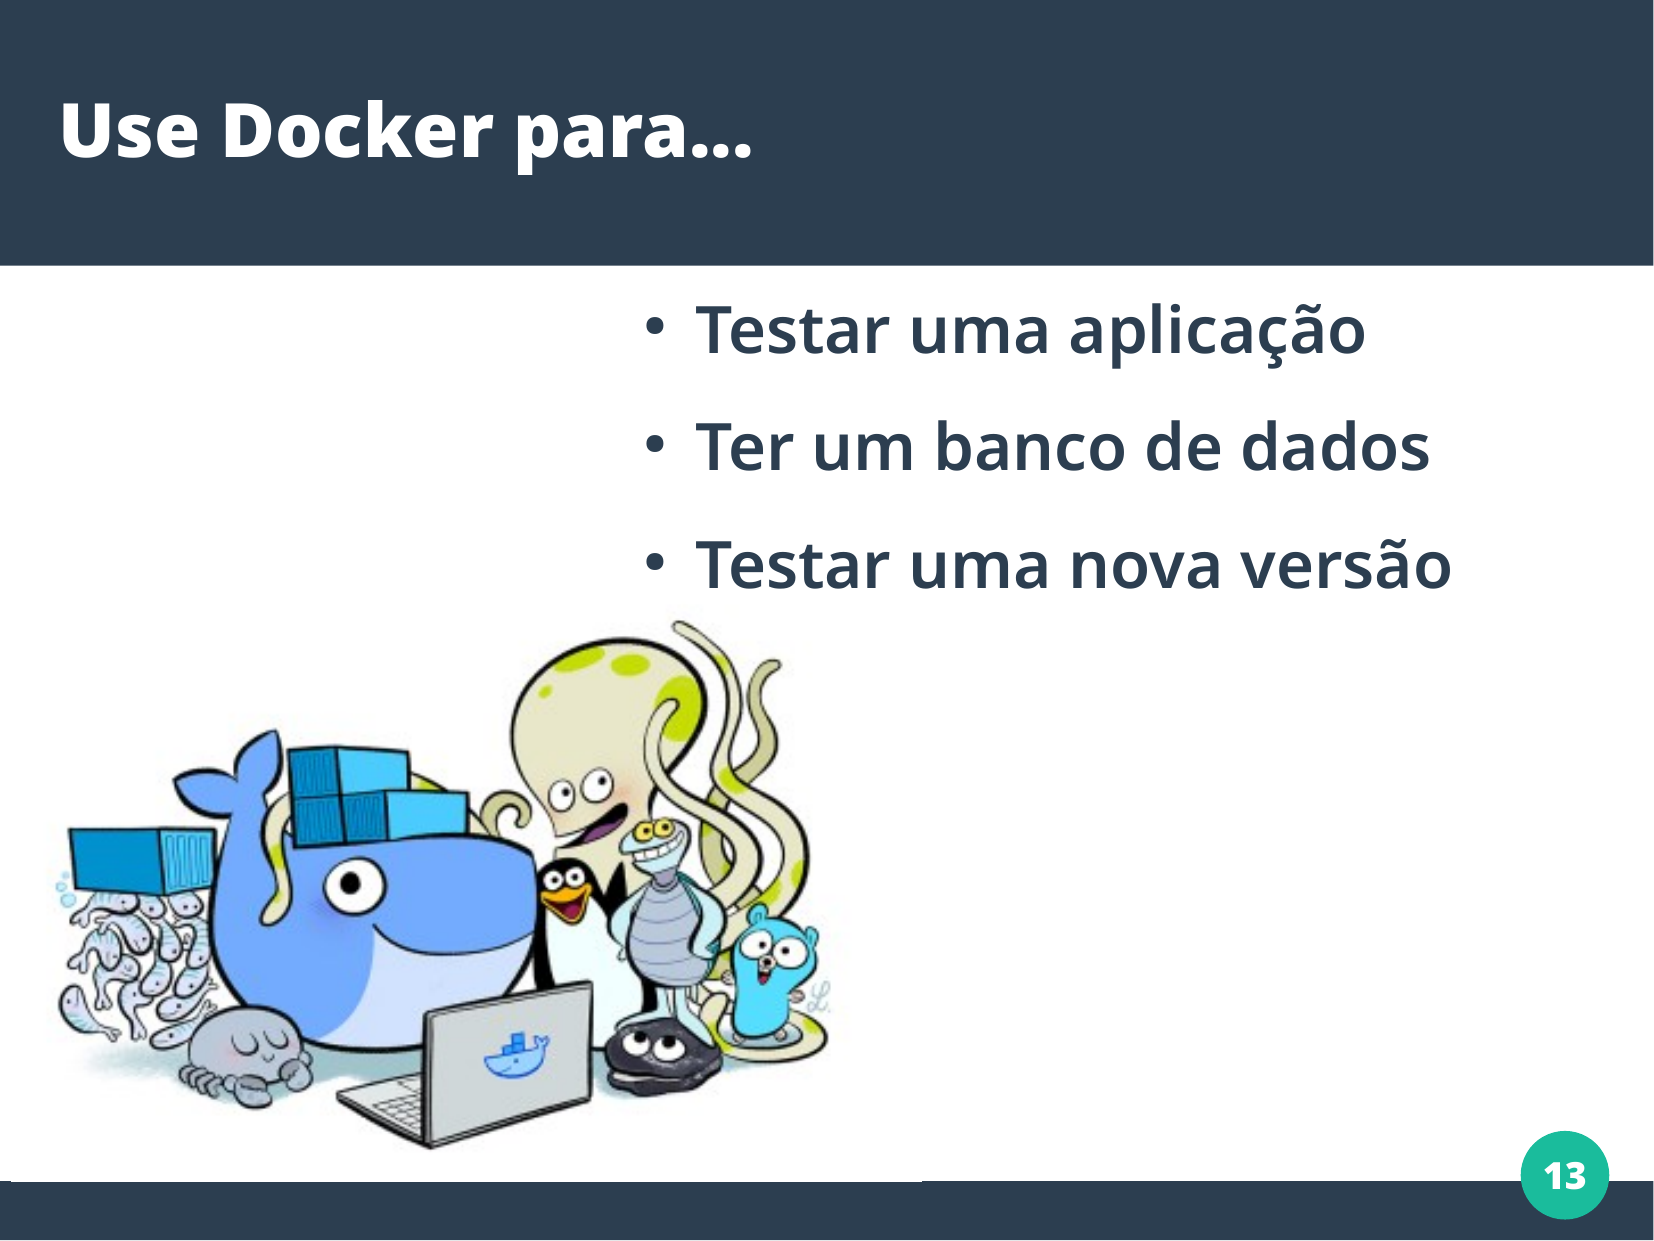

# Use Docker para...
Testar uma aplicação
Ter um banco de dados
Testar uma nova versão
13